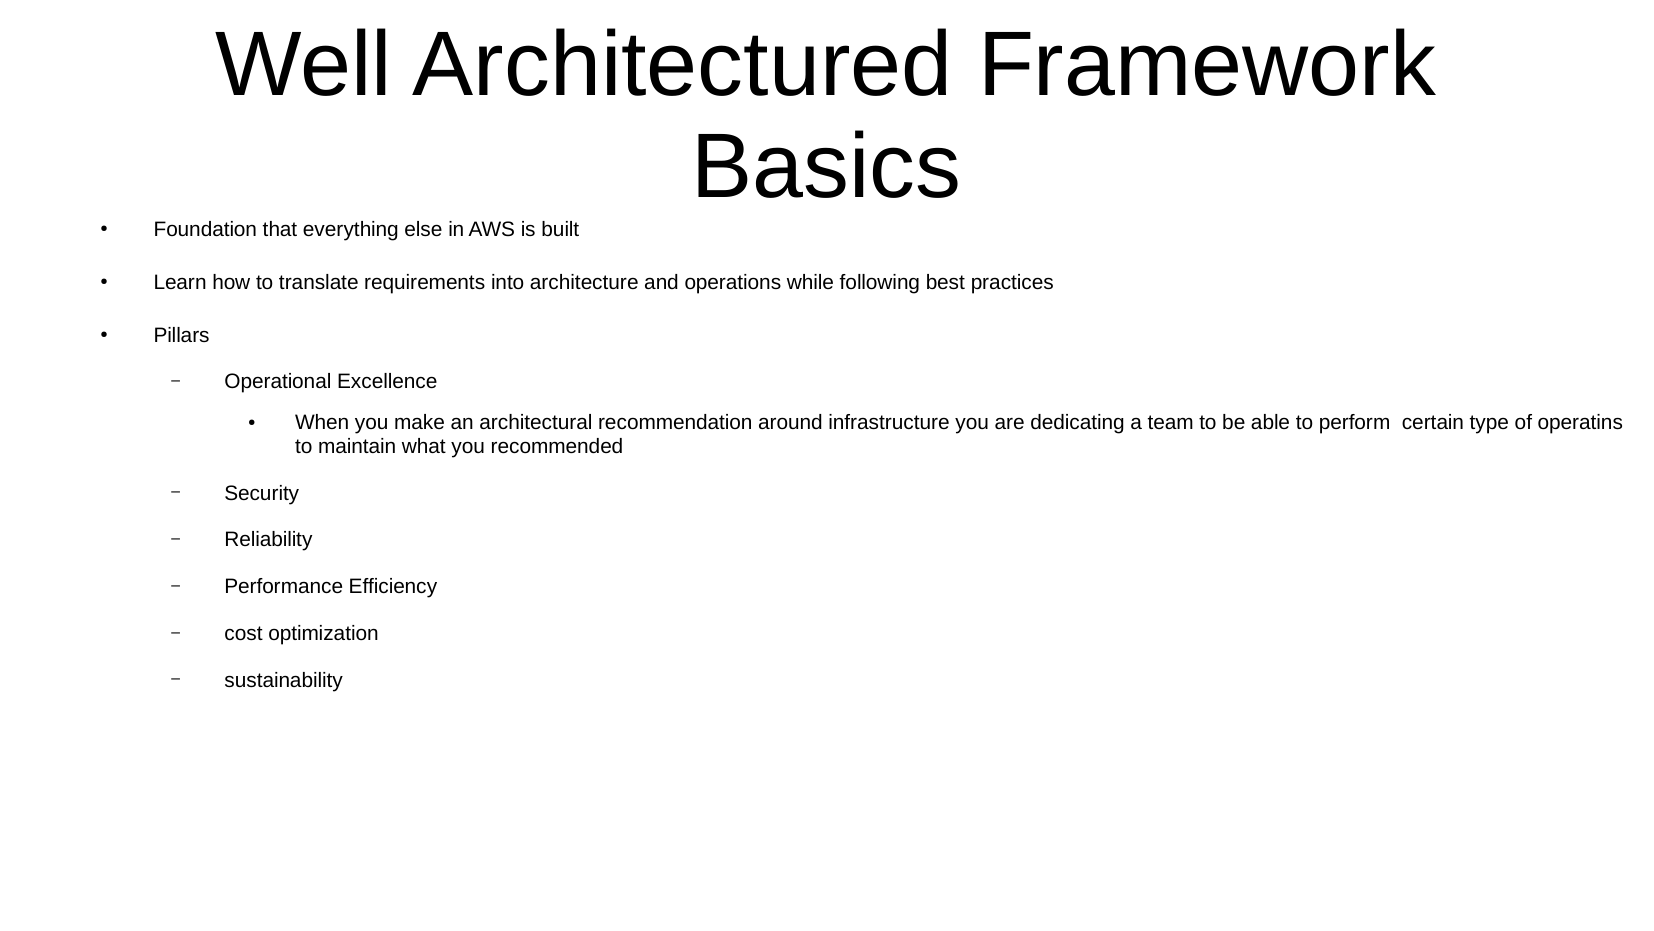

# Well Architectured Framework Basics
Foundation that everything else in AWS is built
Learn how to translate requirements into architecture and operations while following best practices
Pillars
Operational Excellence
When you make an architectural recommendation around infrastructure you are dedicating a team to be able to perform certain type of operatins to maintain what you recommended
Security
Reliability
Performance Efficiency
cost optimization
sustainability